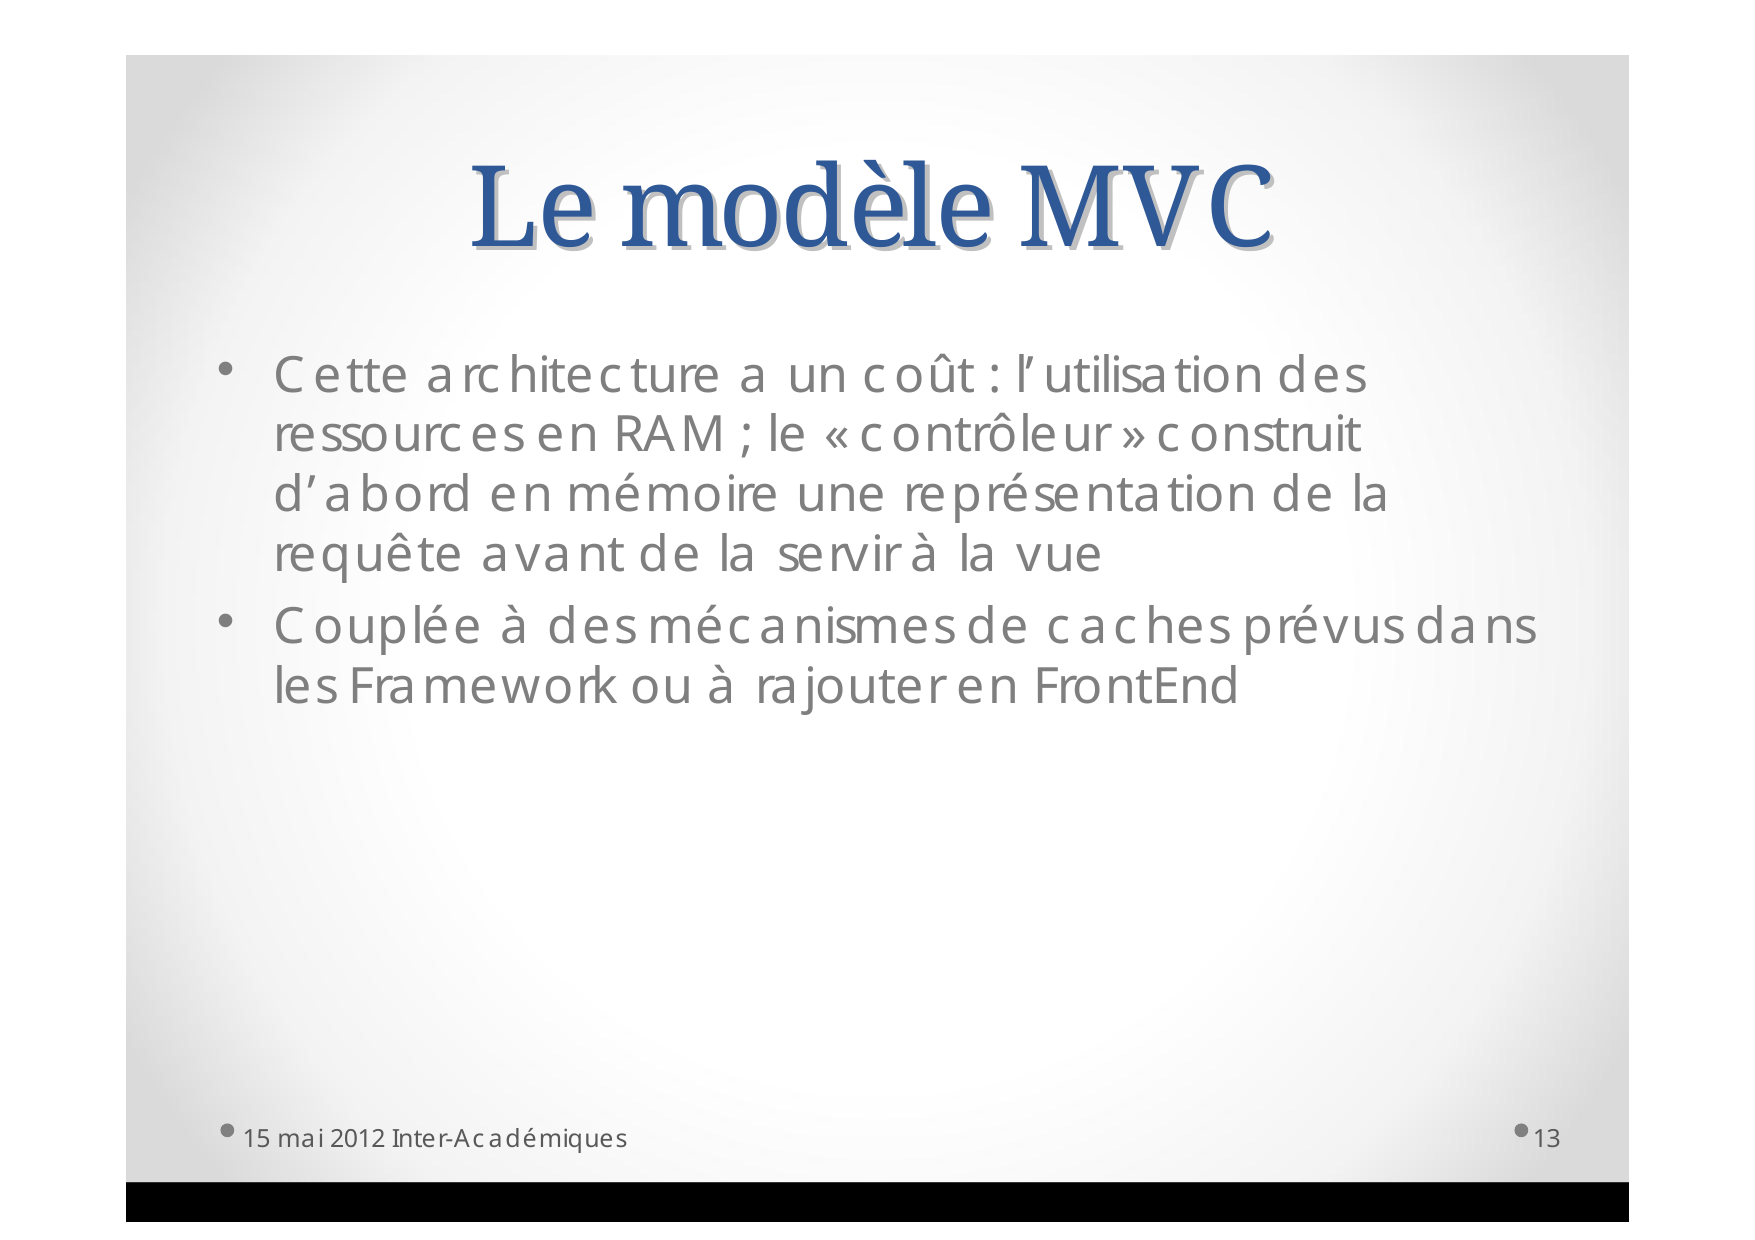

L
e
m
o
d
è
l
e
M
V
C
L
e
m
o
d
è
l
e
M
V
C
C
e
t
t
e
a
r
c
h
i
t
e
c
t
u
r
e
a
u
n
c
o
û
t
:
l
’
u
t
i
l
i
s
a
t
i
o
n
d
e
s
•
r
e
s
s
o
u
r
c
e
s
e
n
R
A
M
;
l
e
«
c
o
n
t
r
ô
l
e
u
r
»
c
o
n
s
t
r
u
i
t
d
’
a
b
o
r
d
e
n
m
é
m
o
i
r
e
u
n
e
r
e
p
r
é
s
e
n
t
a
t
i
o
n
d
e
l
a
r
e
q
u
ê
t
e
a
v
a
n
t
d
e
l
a
s
e
r
v
i
r
à
l
a
v
u
e
C
o
u
p
l
é
e
à
d
e
s
m
é
c
a
n
i
s
m
e
s
d
e
c
a
c
h
e
s
p
r
é
v
u
s
d
a
n
s
•
l
e
s
F
r
a
m
e
w
o
r
k
o
u
à
r
a
j
o
u
t
e
r
e
n
F
r
o
n
t
E
n
d
1
5
m
a
i
2
0
1
2
I
n
t
e
r
-
A
c
a
d
é
m
i
q
u
e
s
1
3